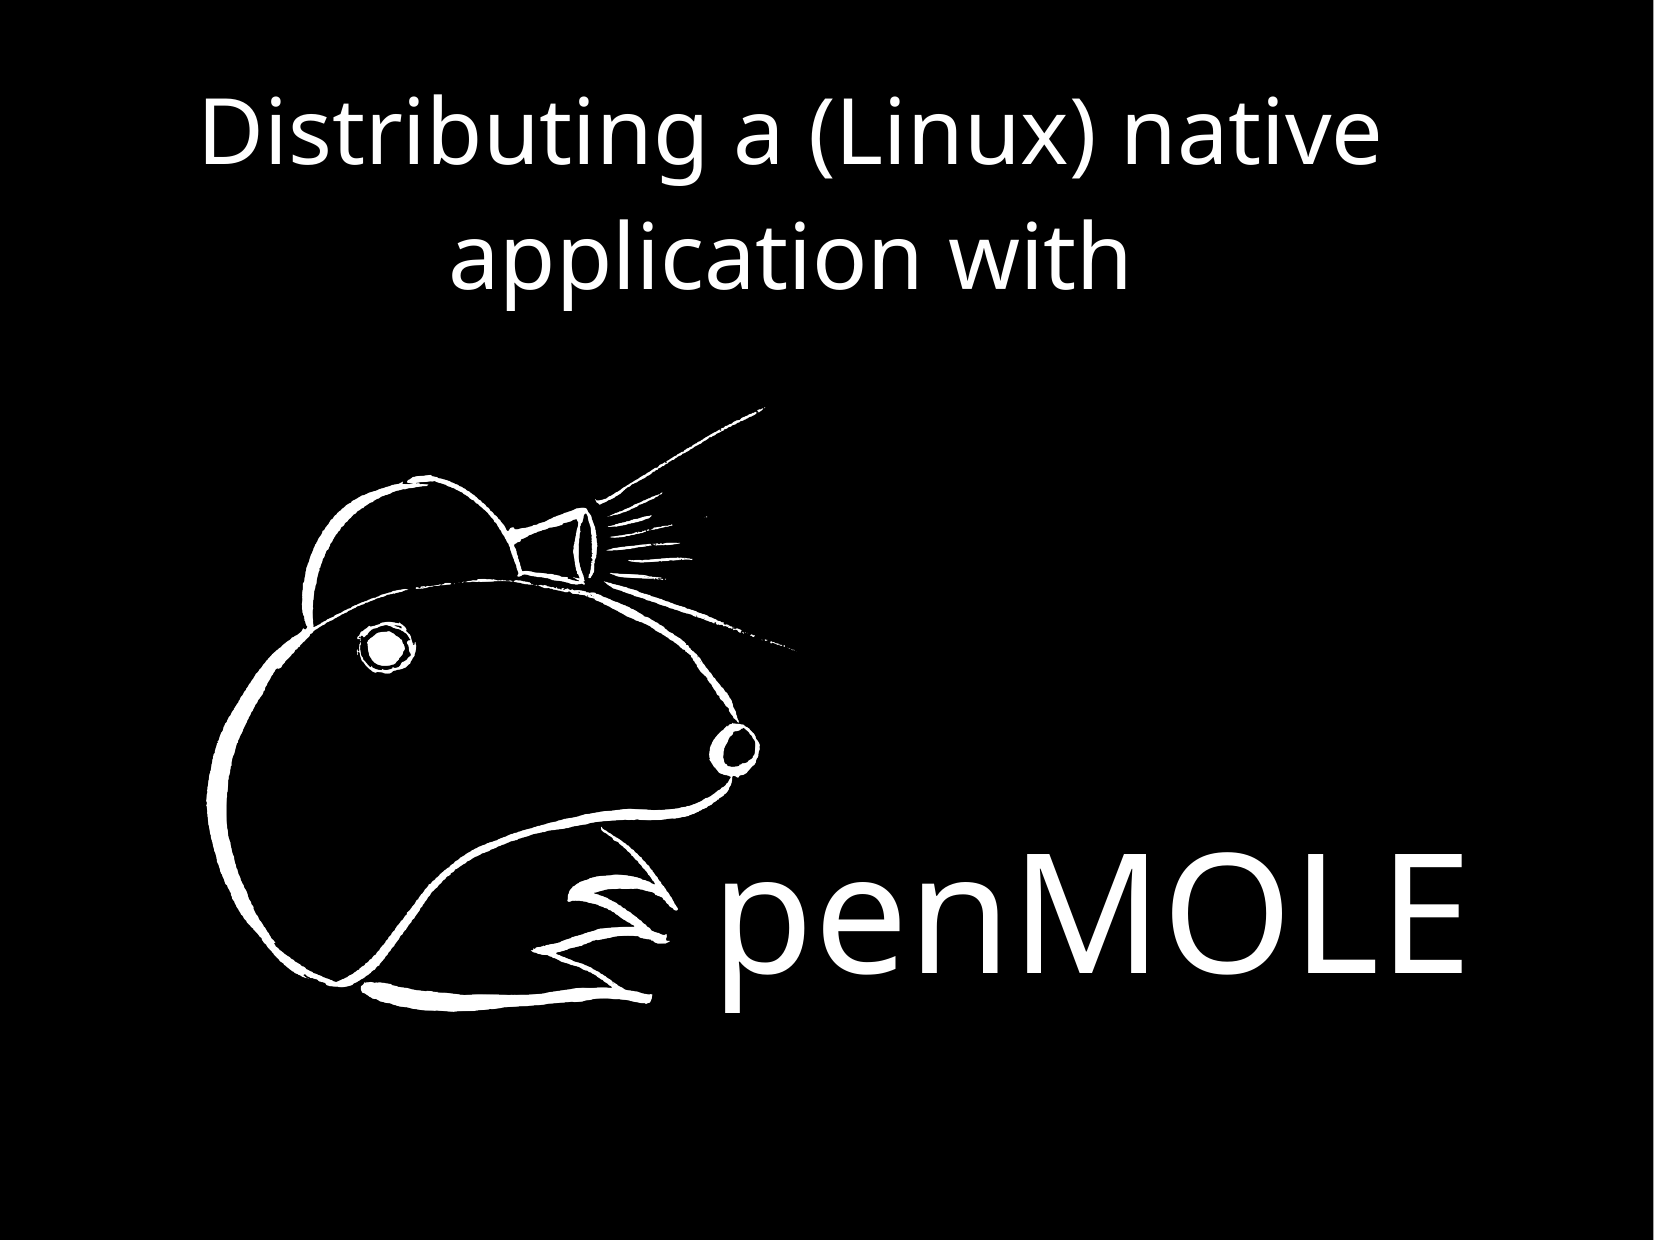

# Distributing a (Linux) native application with
penMOLE